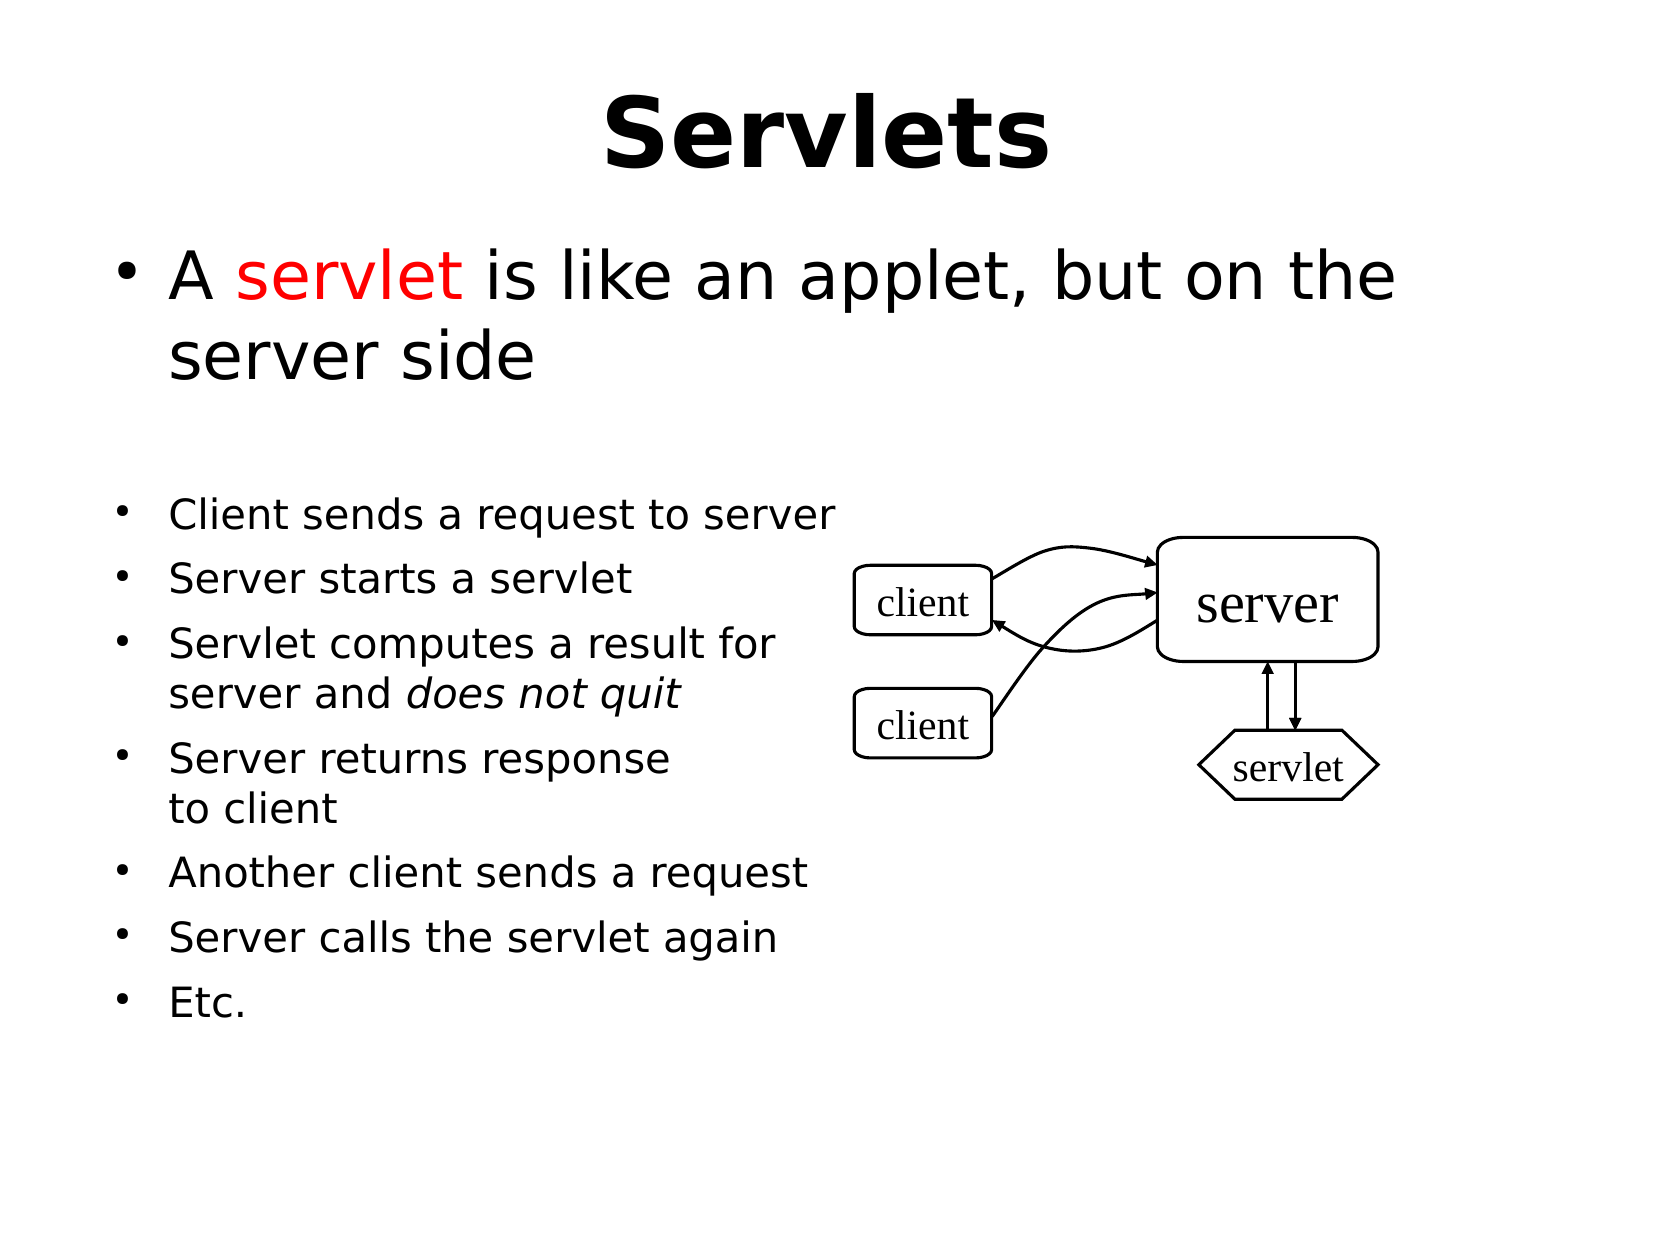

# Servlets
A servlet is like an applet, but on the server side
Client sends a request to server
Server starts a servlet
Servlet computes a result for
server and does not quit
Server returns response
to client
Another client sends a request
Server calls the servlet again
Etc.
server
client
client
servlet